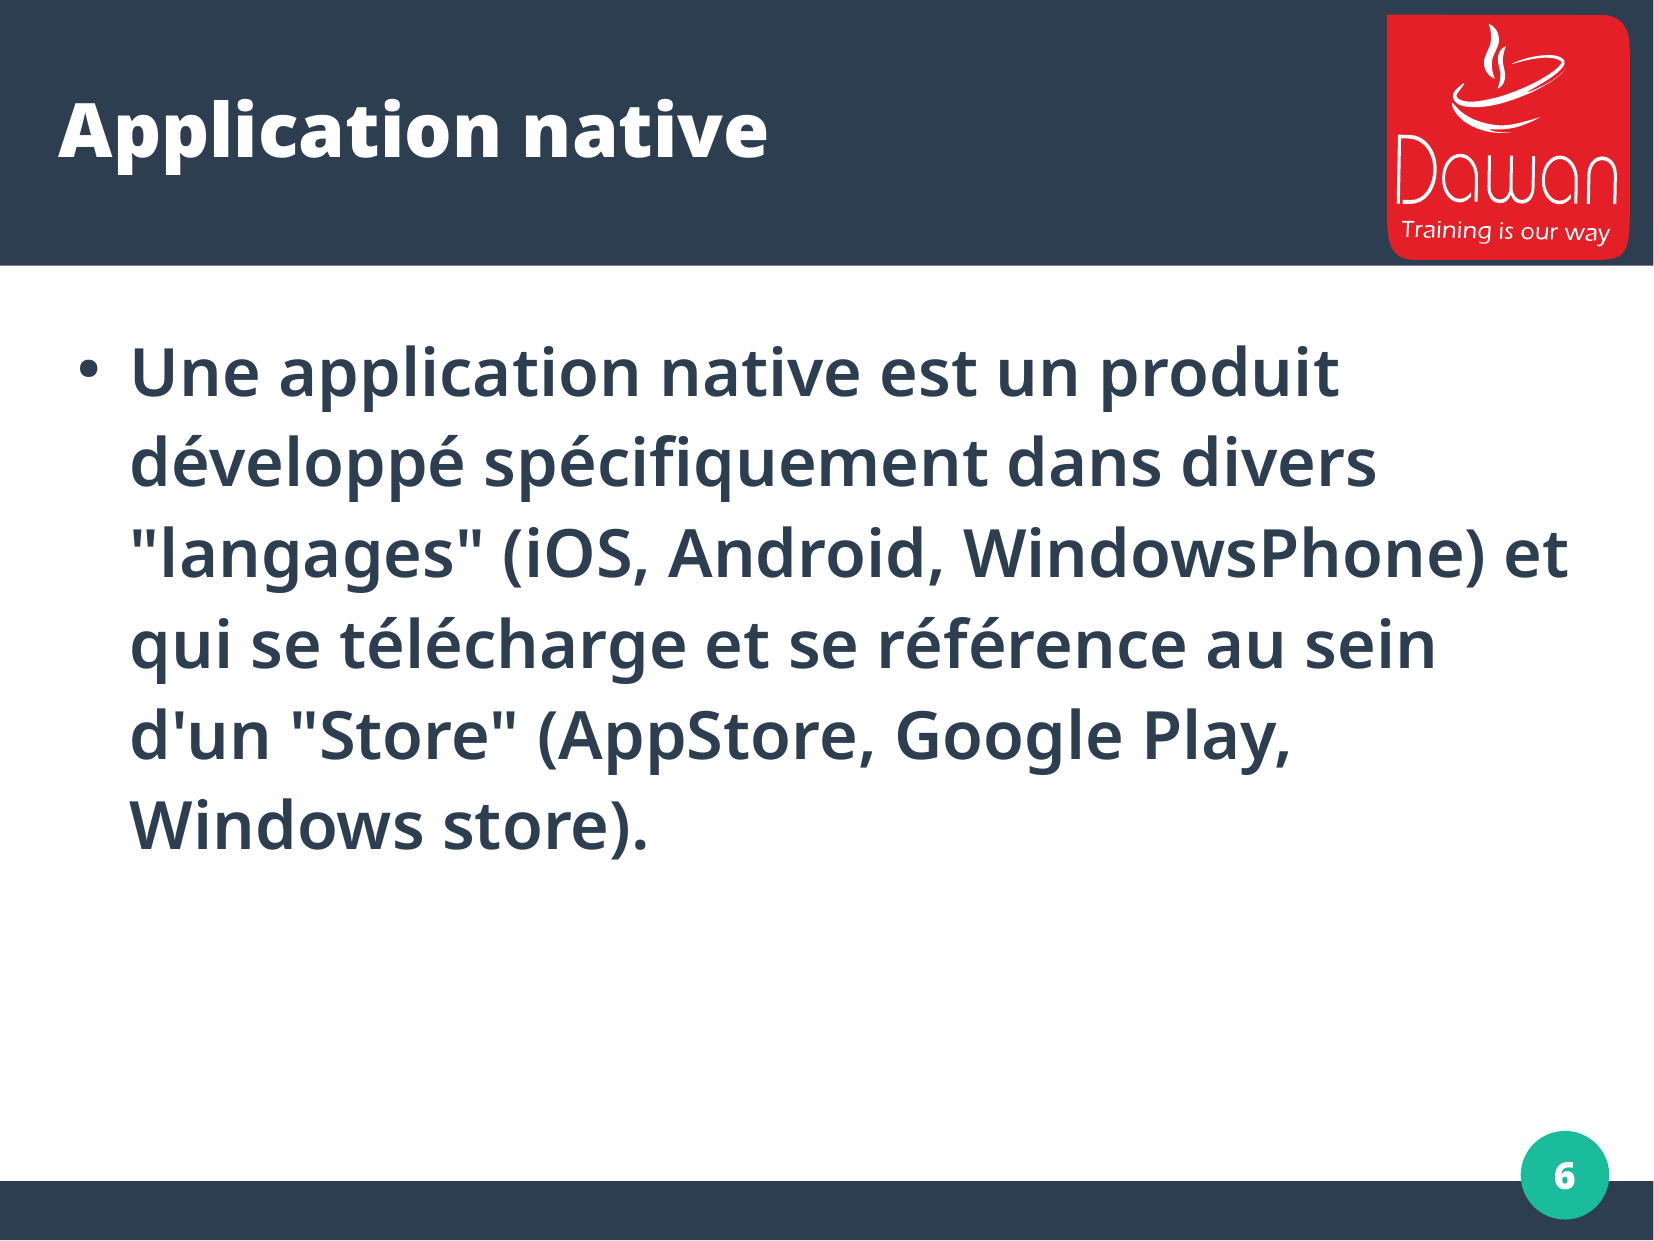

# Application native
Une application native est un produit développé spécifiquement dans divers "langages" (iOS, Android, WindowsPhone) et qui se télécharge et se référence au sein d'un "Store" (AppStore, Google Play, Windows store).
6